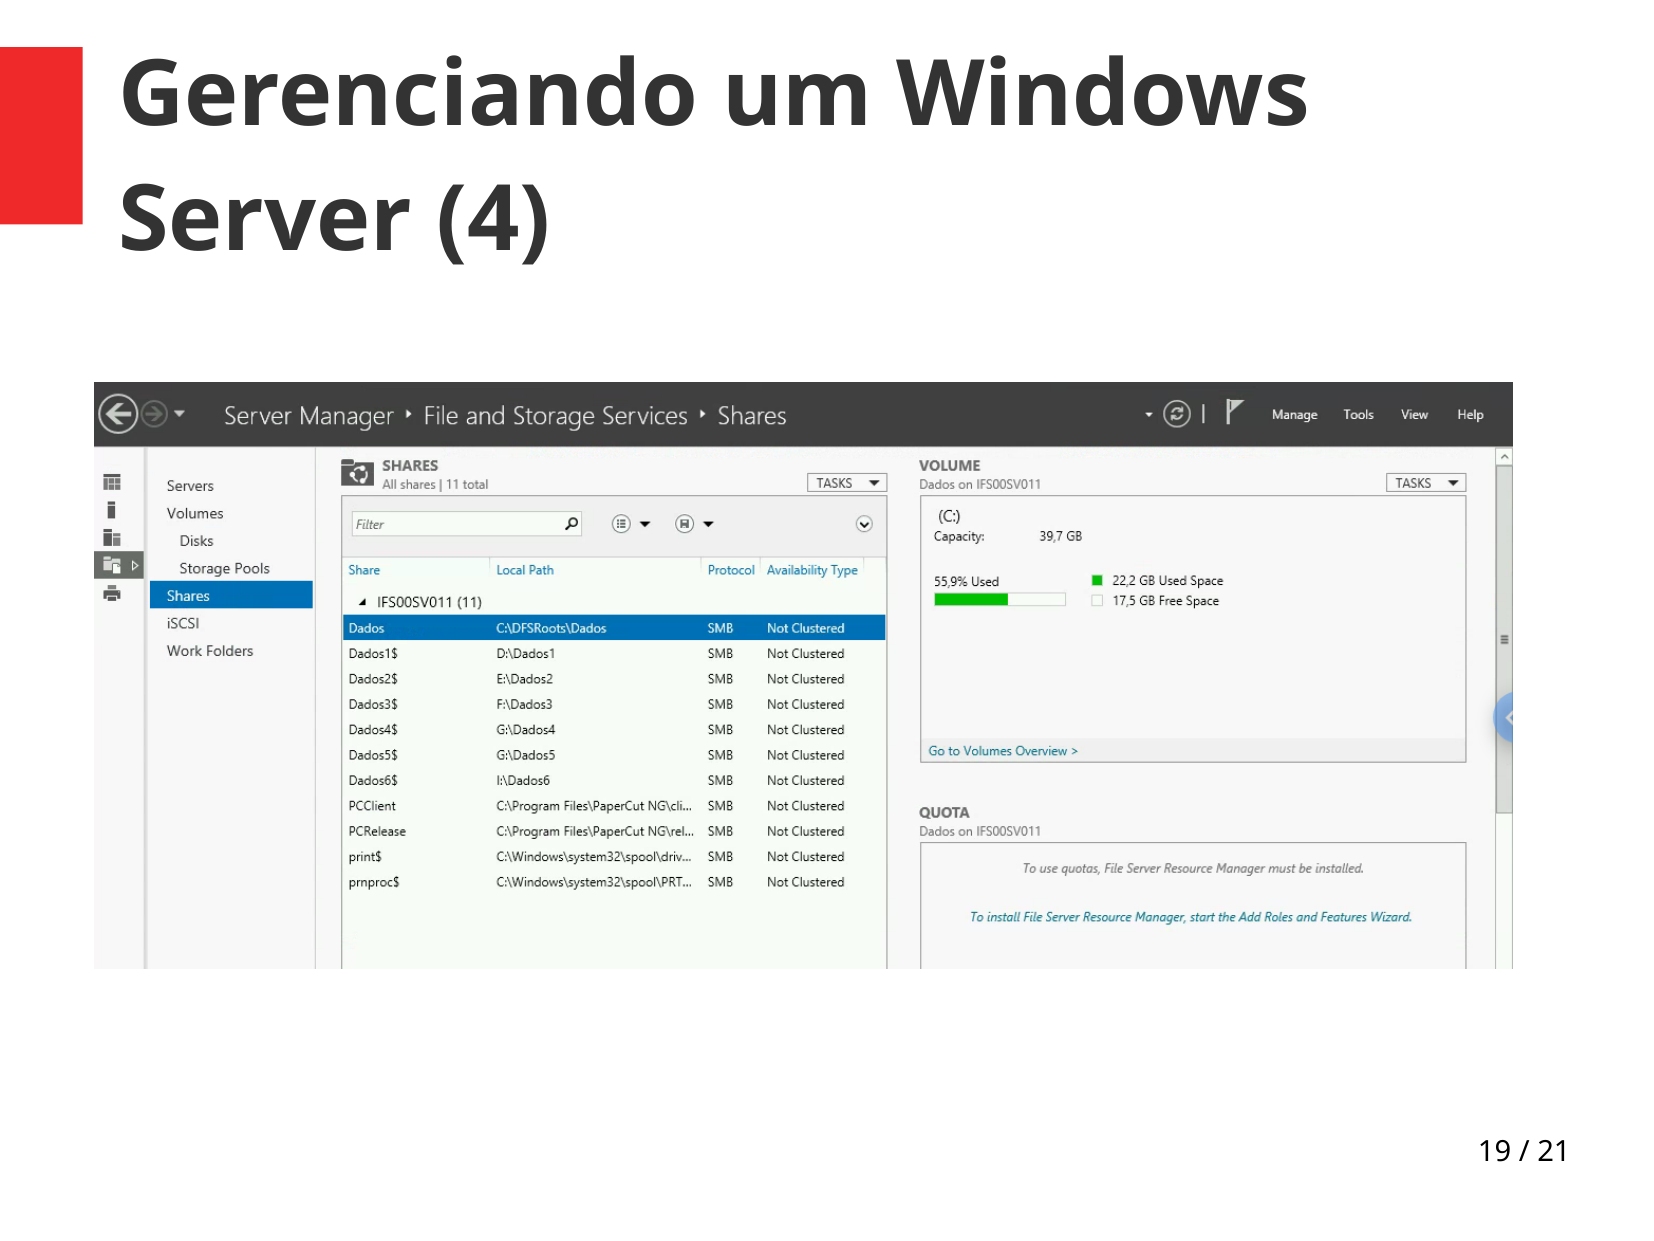

# Gerenciando um Windows Server (4)
19